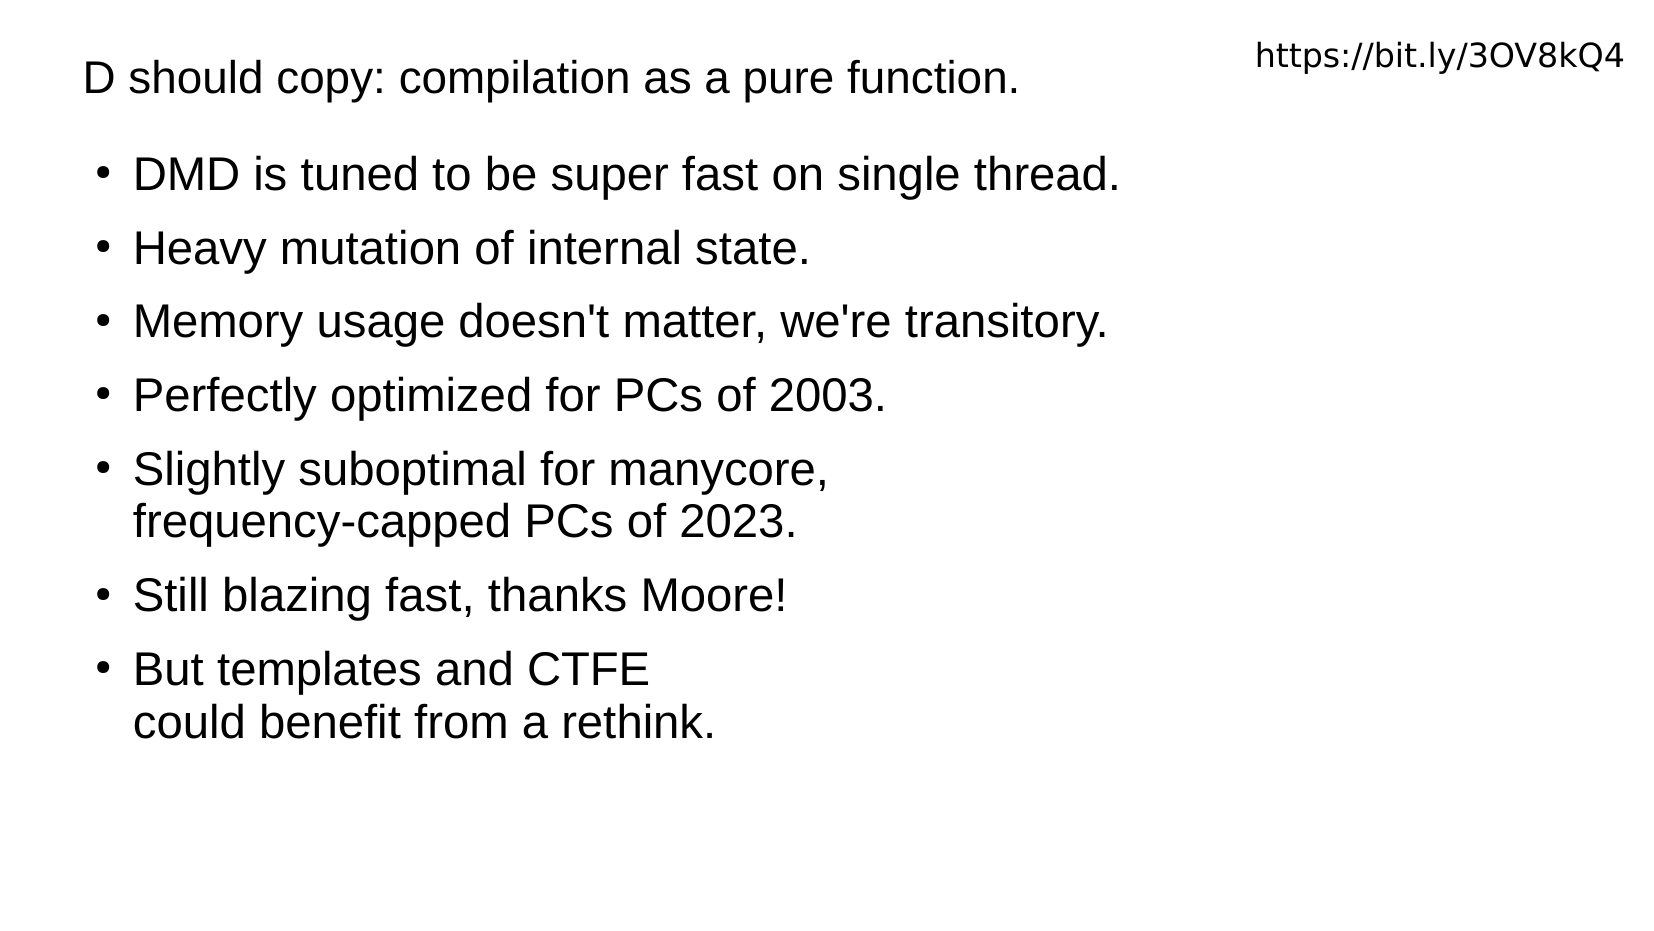

# D should copy: compilation as a pure function.
DMD is tuned to be super fast on single thread.
Heavy mutation of internal state.
Memory usage doesn't matter, we're transitory.
Perfectly optimized for PCs of 2003.
Slightly suboptimal for manycore,
frequency-capped PCs of 2023.
Still blazing fast, thanks Moore!
But templates and CTFE
could benefit from a rethink.